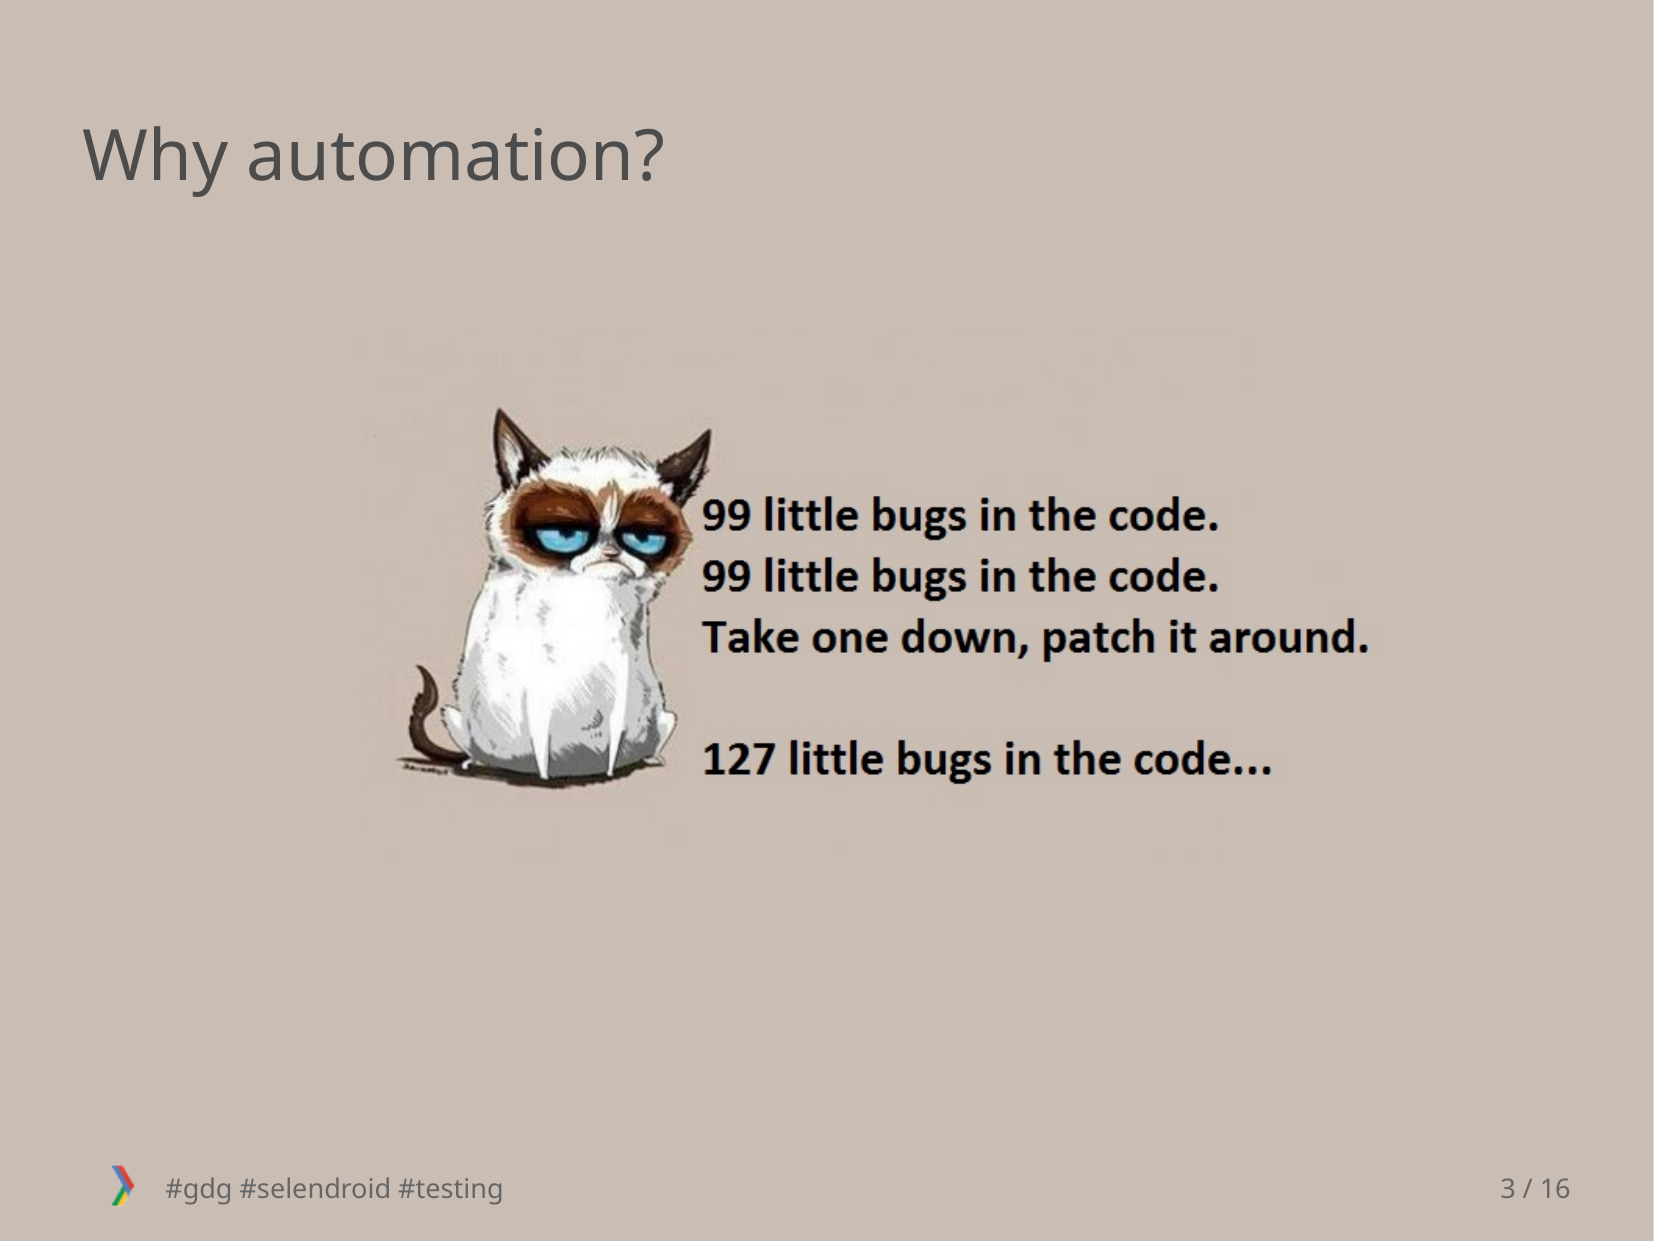

# Why automation?
#gdg #selendroid #testing
3